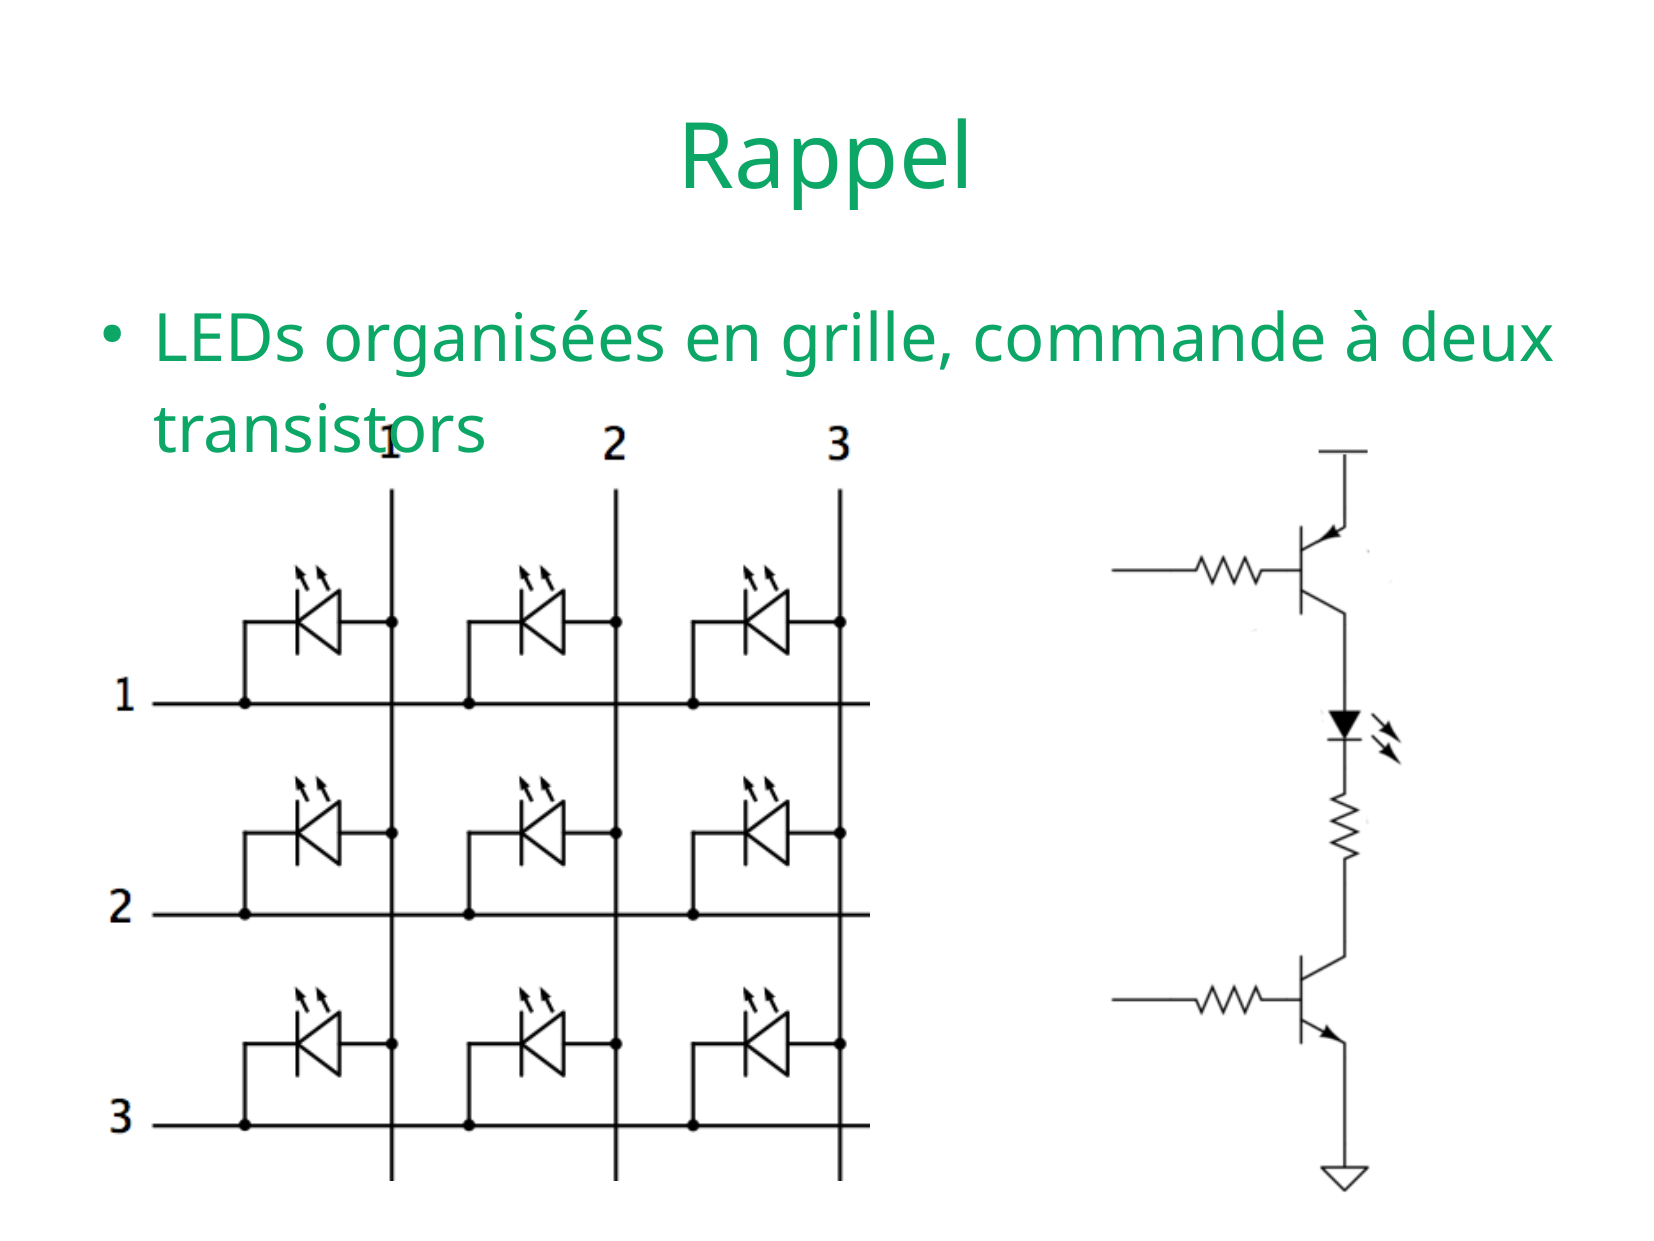

# Rappel
LEDs organisées en grille, commande à deux transistors